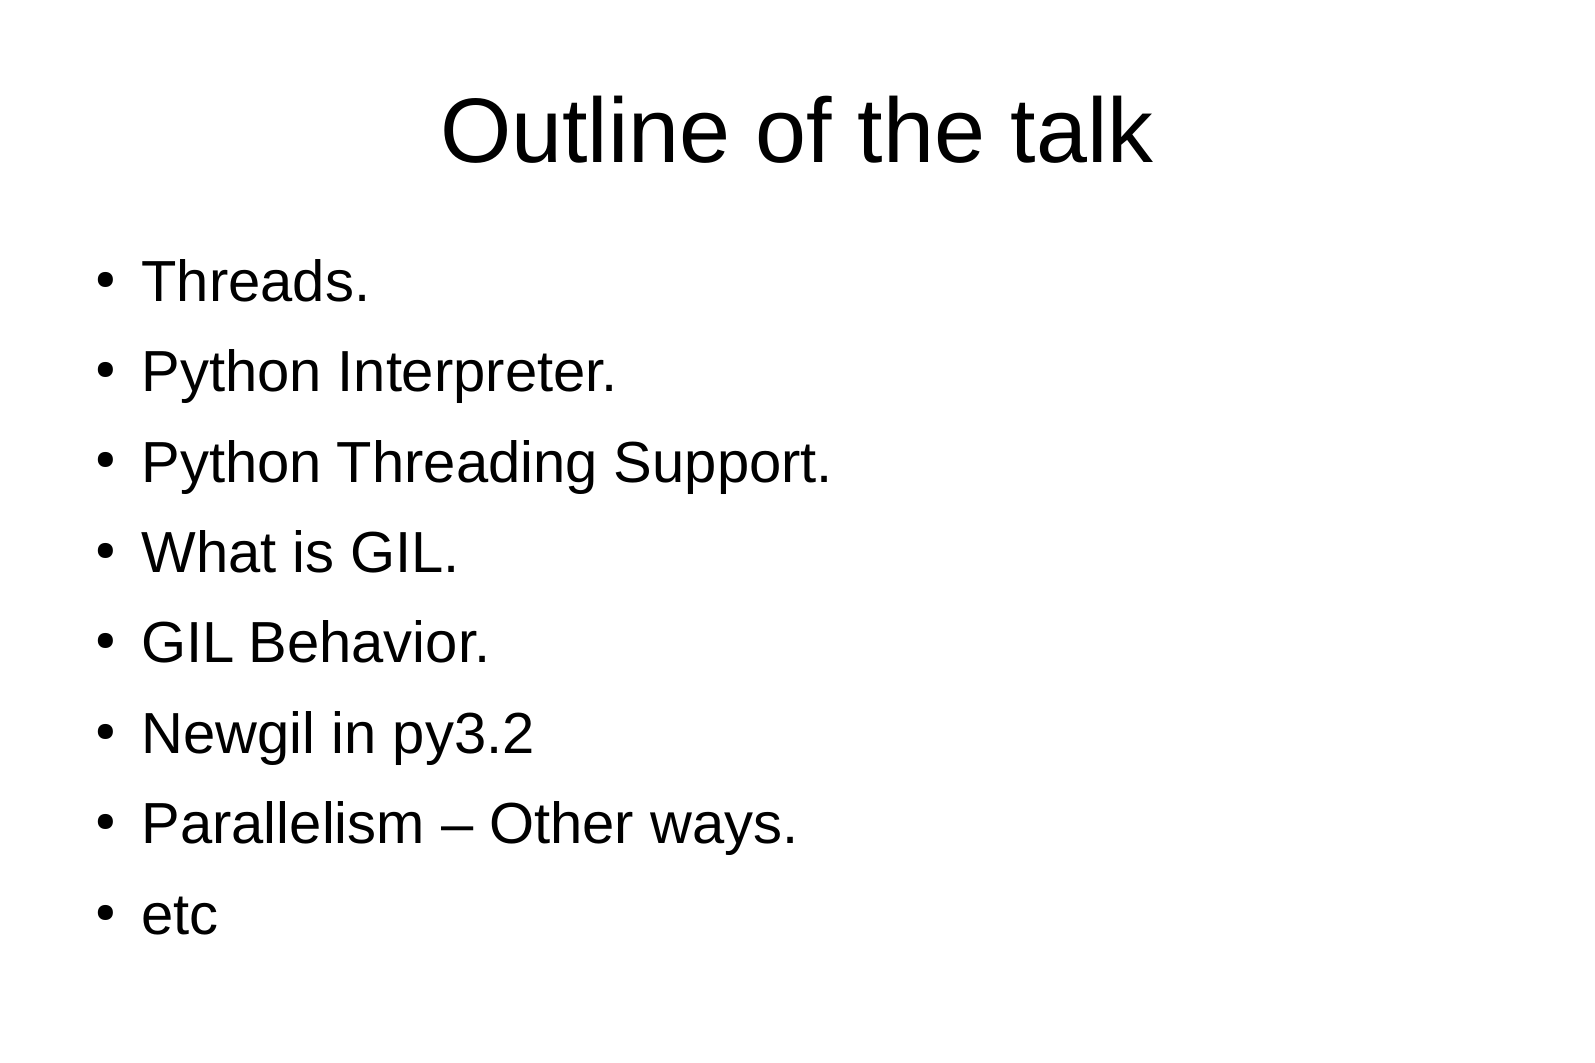

# Outline of the talk
Threads.
Python Interpreter.
Python Threading Support.
What is GIL.
GIL Behavior.
Newgil in py3.2
Parallelism – Other ways.
etc